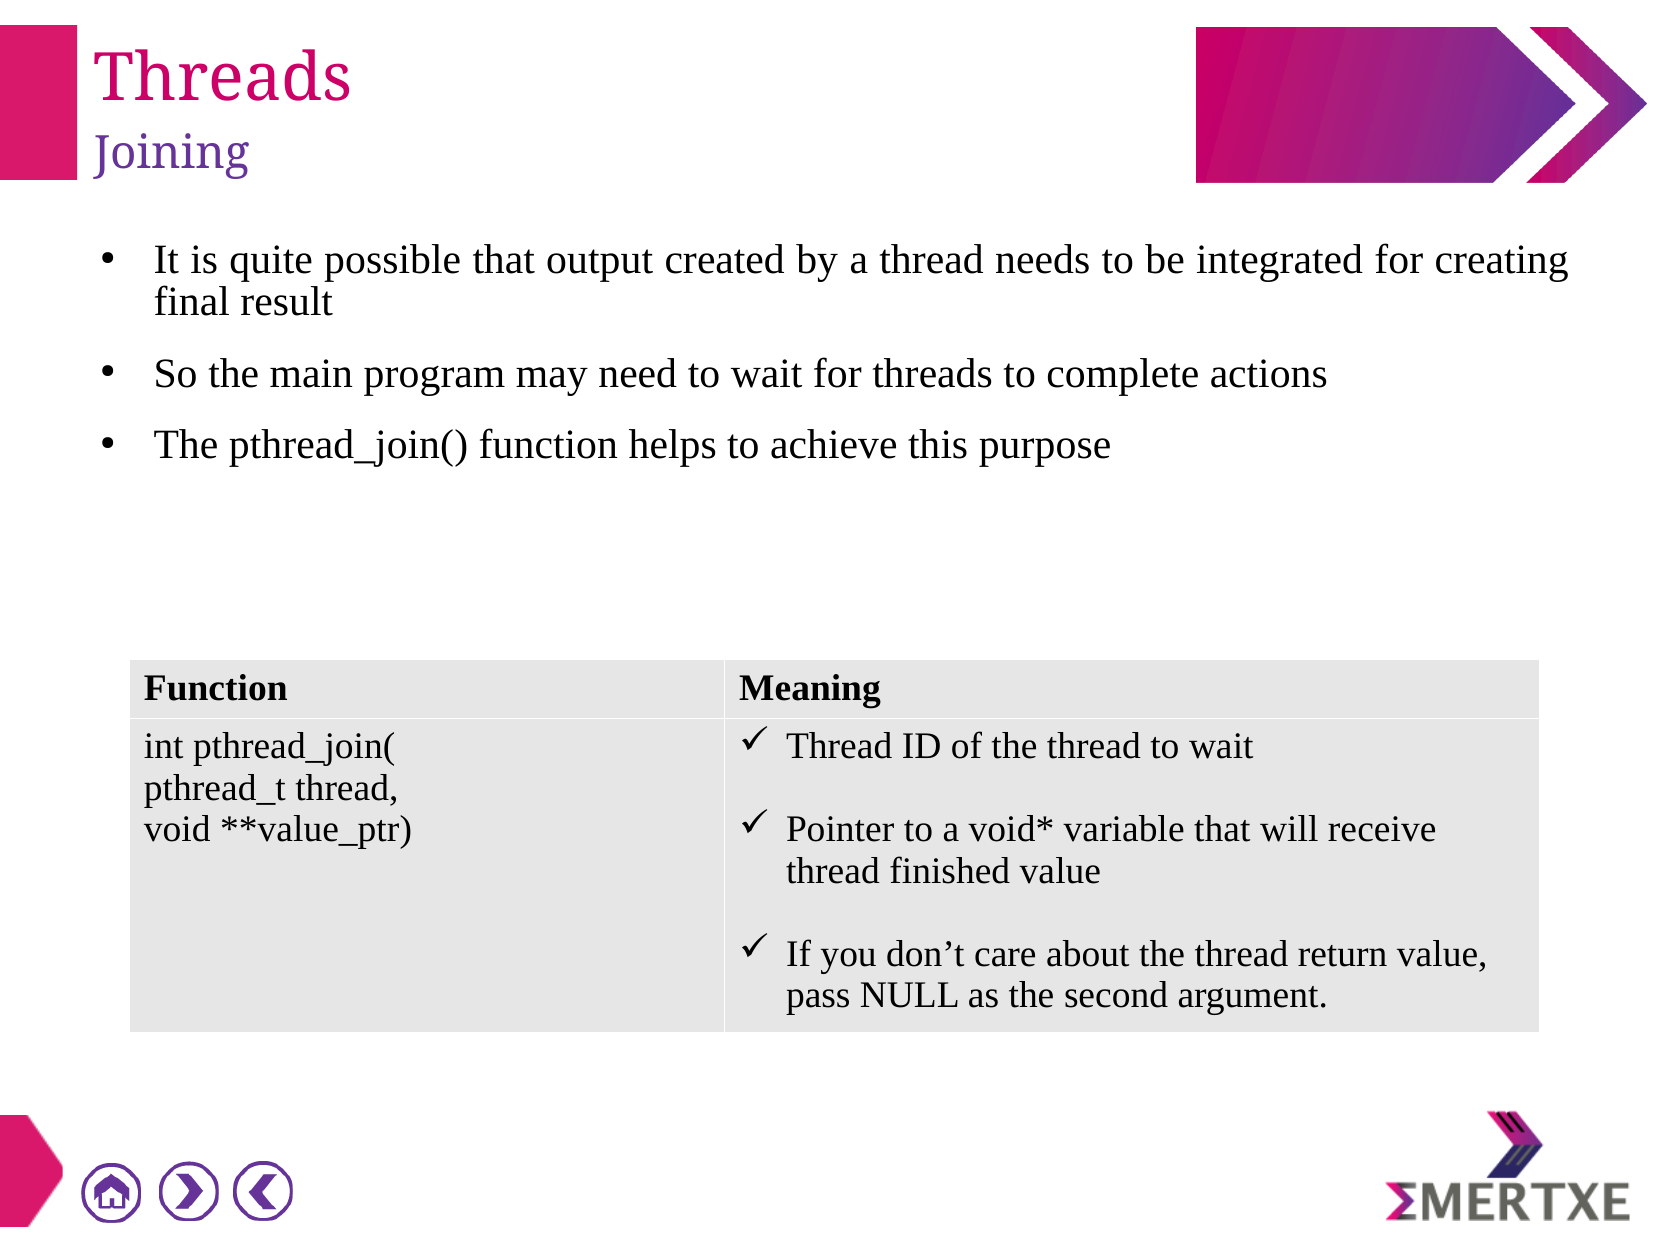

# Threads Joining
It is quite possible that output created by a thread needs to be integrated for creating final result
So the main program may need to wait for threads to complete actions
The pthread_join() function helps to achieve this purpose
| Function | Meaning |
| --- | --- |
| int pthread\_join( pthread\_t thread, void \*\*value\_ptr) | Thread ID of the thread to wait Pointer to a void\* variable that will receive thread finished value If you don’t care about the thread return value, pass NULL as the second argument. |